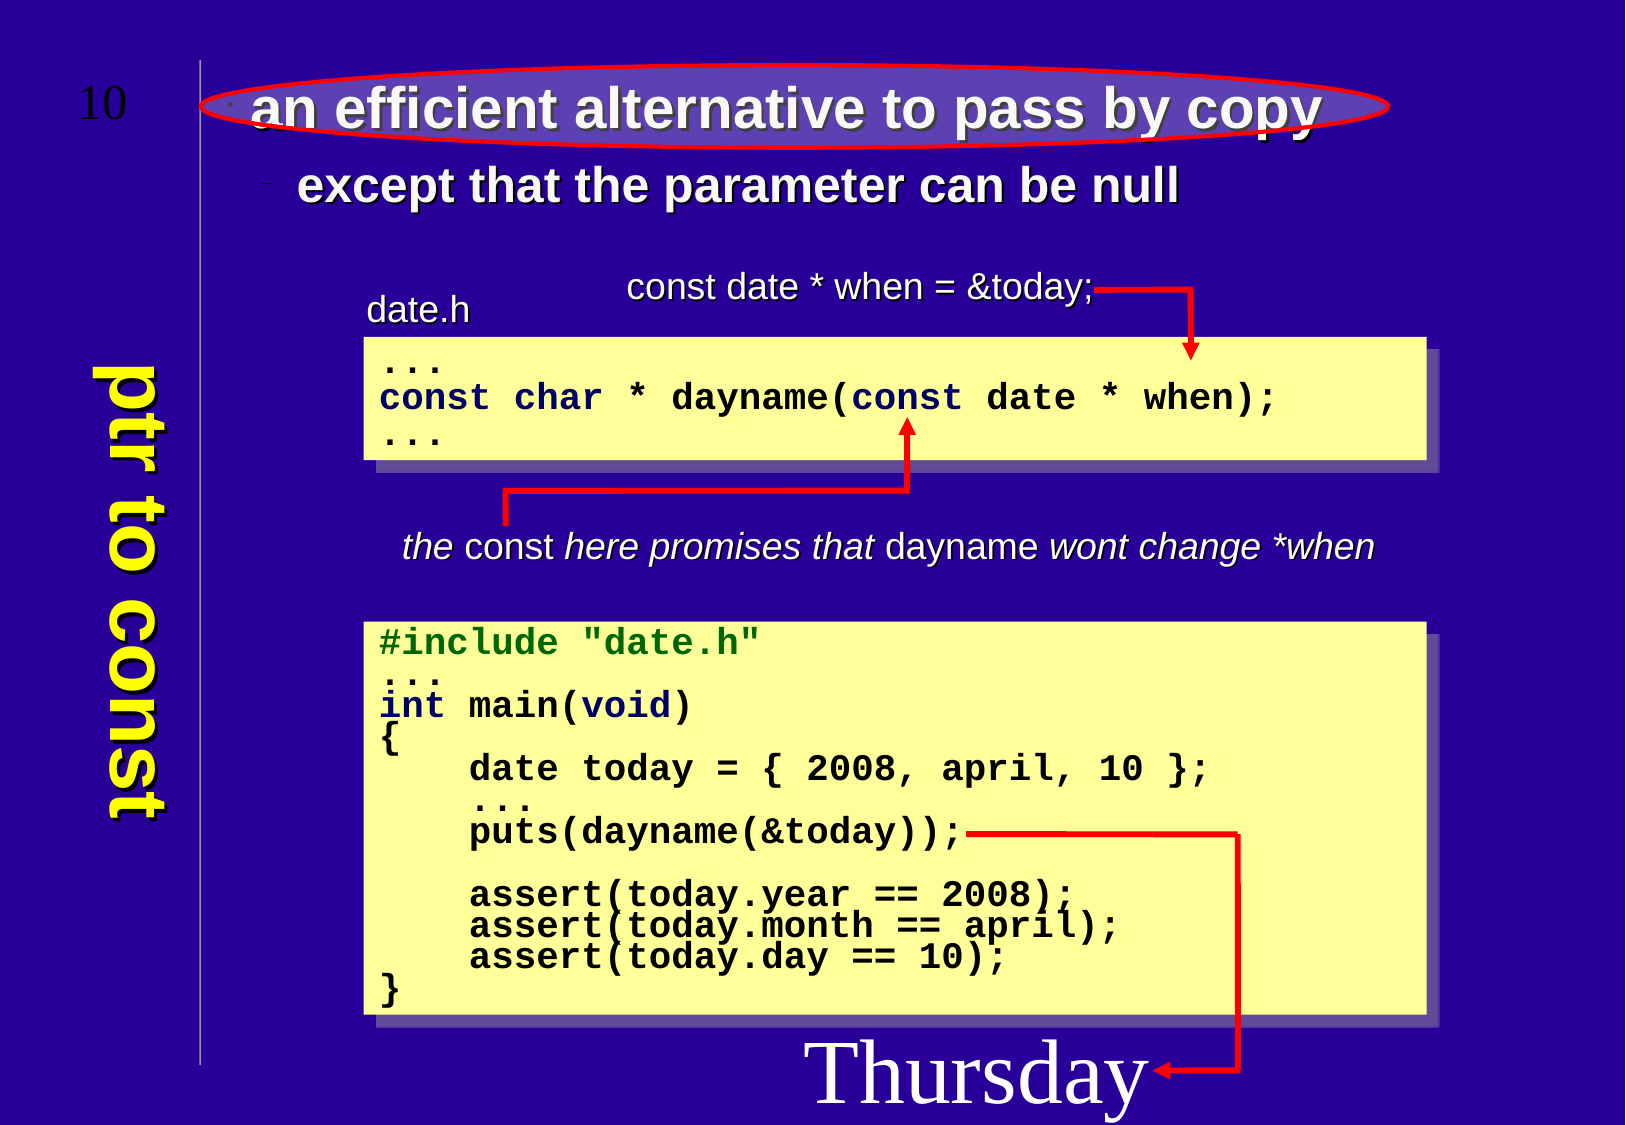

10
 an efficient alternative to pass by copy
except that the parameter can be null
# ptr to const
const date * when = &today;
date.h
...
const char * dayname(const date * when);
...
the const here promises that dayname wont change *when
#include "date.h"
...
int main(void)
{
 date today = { 2008, april, 10 };
 ...
 puts(dayname(&today));
 assert(today.year == 2008);
 assert(today.month == april);
 assert(today.day == 10);
}
Thursday